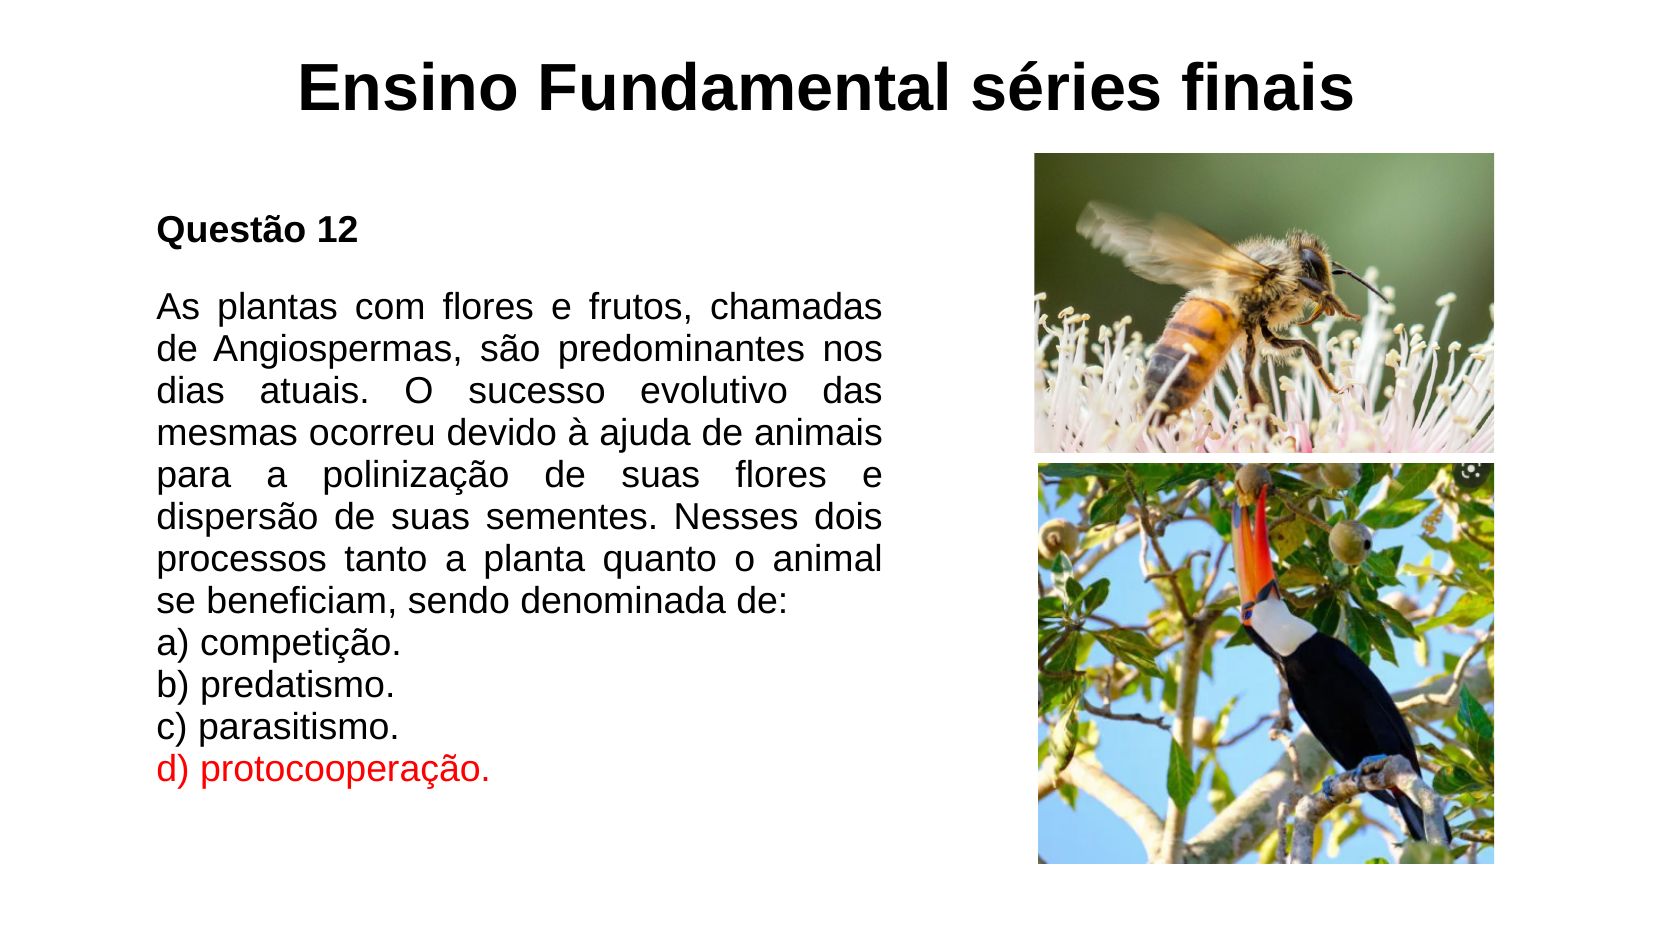

# Ensino Fundamental séries finais
Questão 12
As plantas com flores e frutos, chamadas de Angiospermas, são predominantes nos dias atuais. O sucesso evolutivo das mesmas ocorreu devido à ajuda de animais para a polinização de suas flores e dispersão de suas sementes. Nesses dois processos tanto a planta quanto o animal se beneficiam, sendo denominada de:
a) competição.
b) predatismo.
c) parasitismo.
d) protocooperação.